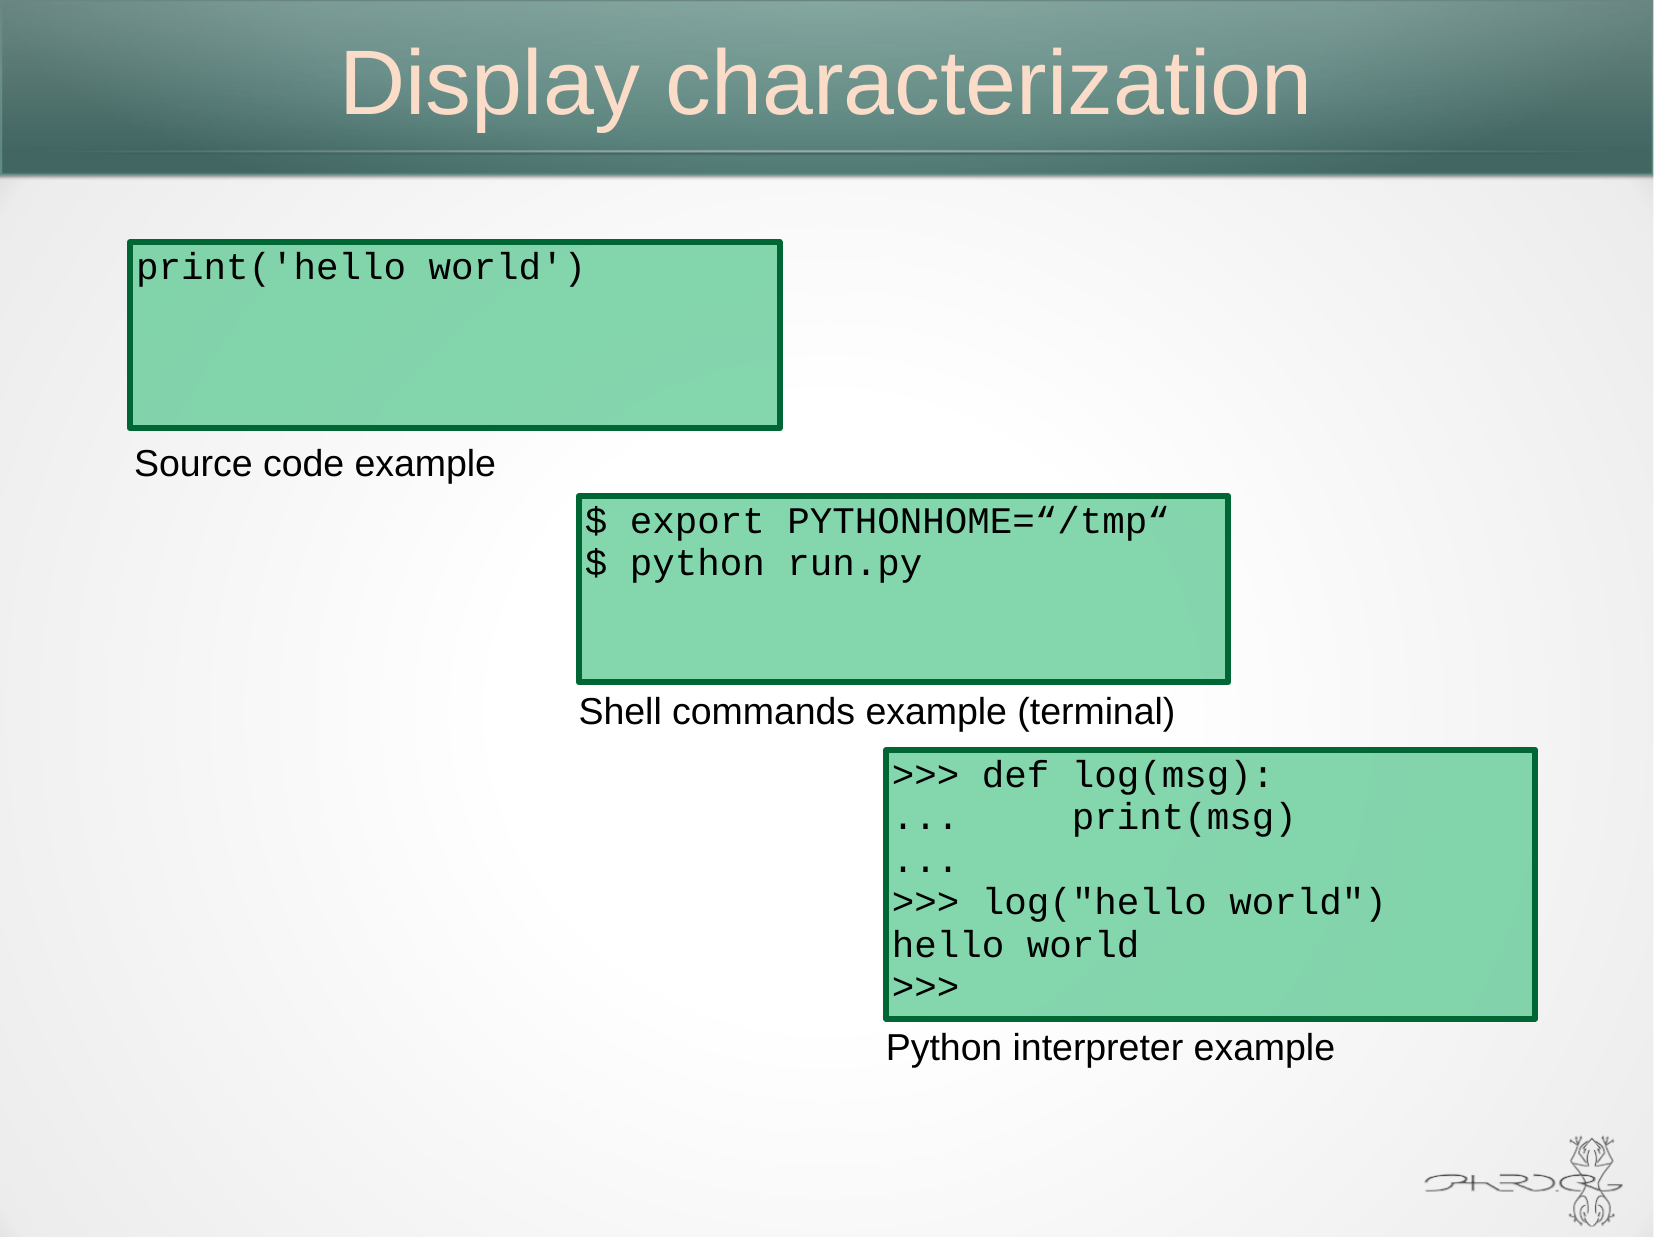

# Display characterization
print('hello world')
Source code example
$ export PYTHONHOME=“/tmp“
$ python run.py
Shell commands example (terminal)
>>> def log(msg):
... print(msg)
...
>>> log("hello world")
hello world
>>>
Python interpreter example